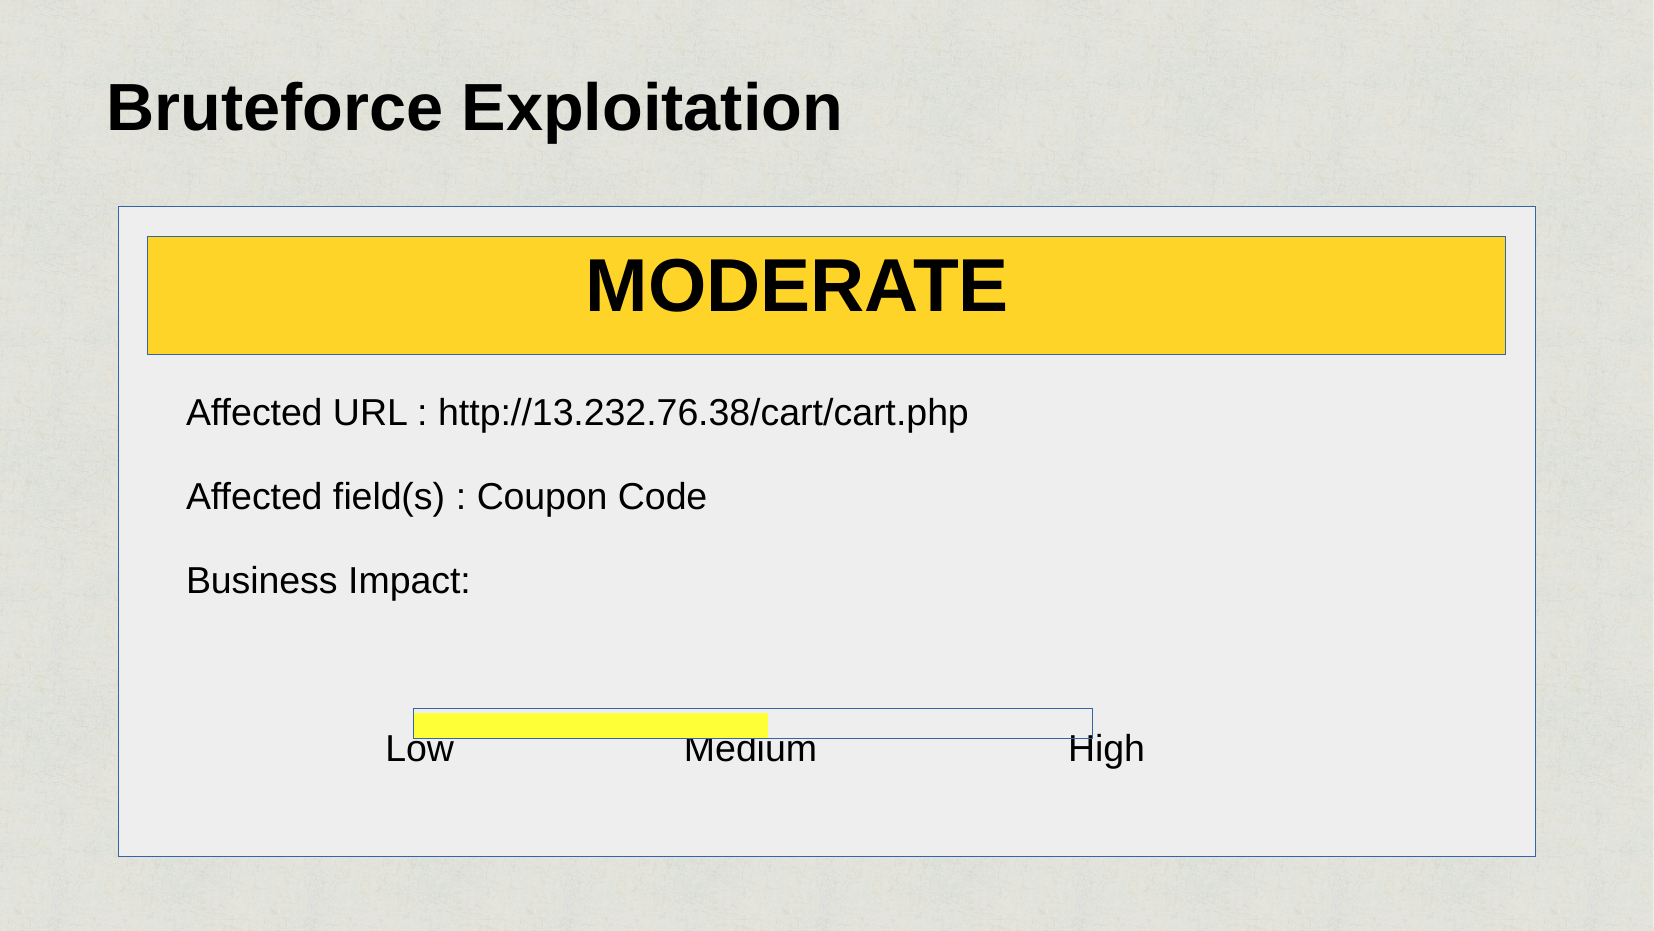

# Bruteforce Exploitation
MODERATE
Affected URL : http://13.232.76.38/cart/cart.php
Affected field(s) : Coupon Code
Business Impact:
 Low Medium High